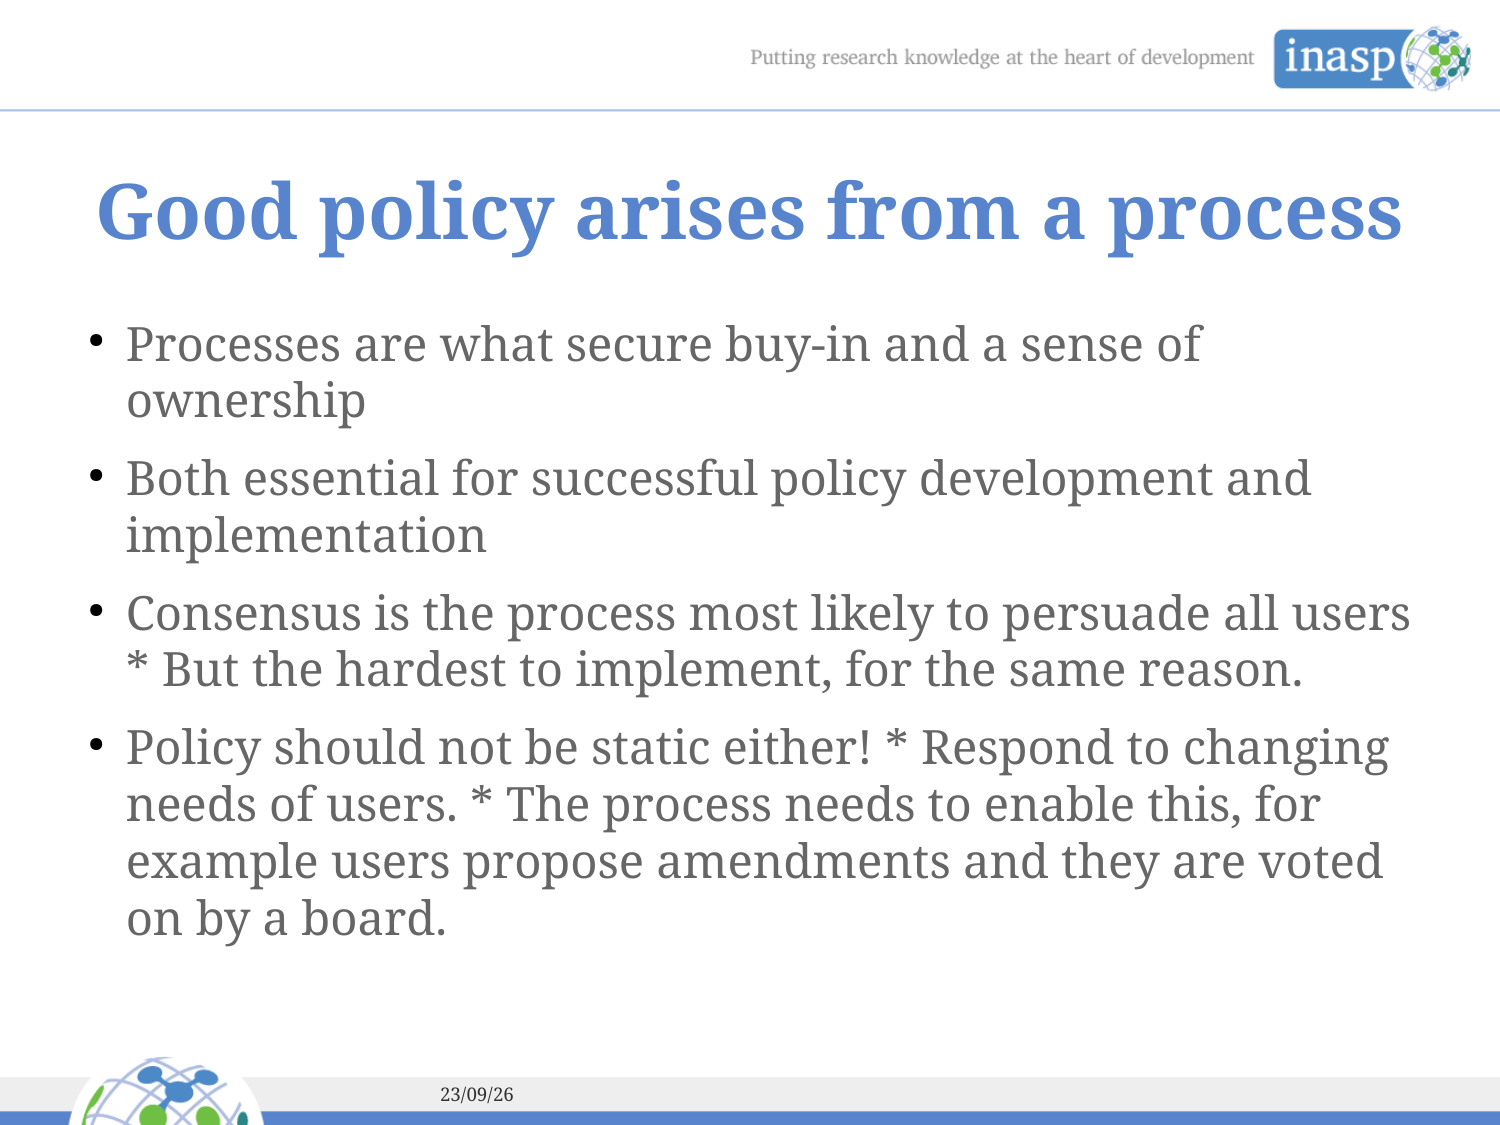

# Good policy arises from a process
Processes are what secure buy-in and a sense of ownership
Both essential for successful policy development and implementation
Consensus is the process most likely to persuade all users * But the hardest to implement, for the same reason.
Policy should not be static either! * Respond to changing needs of users. * The process needs to enable this, for example users propose amendments and they are voted on by a board.